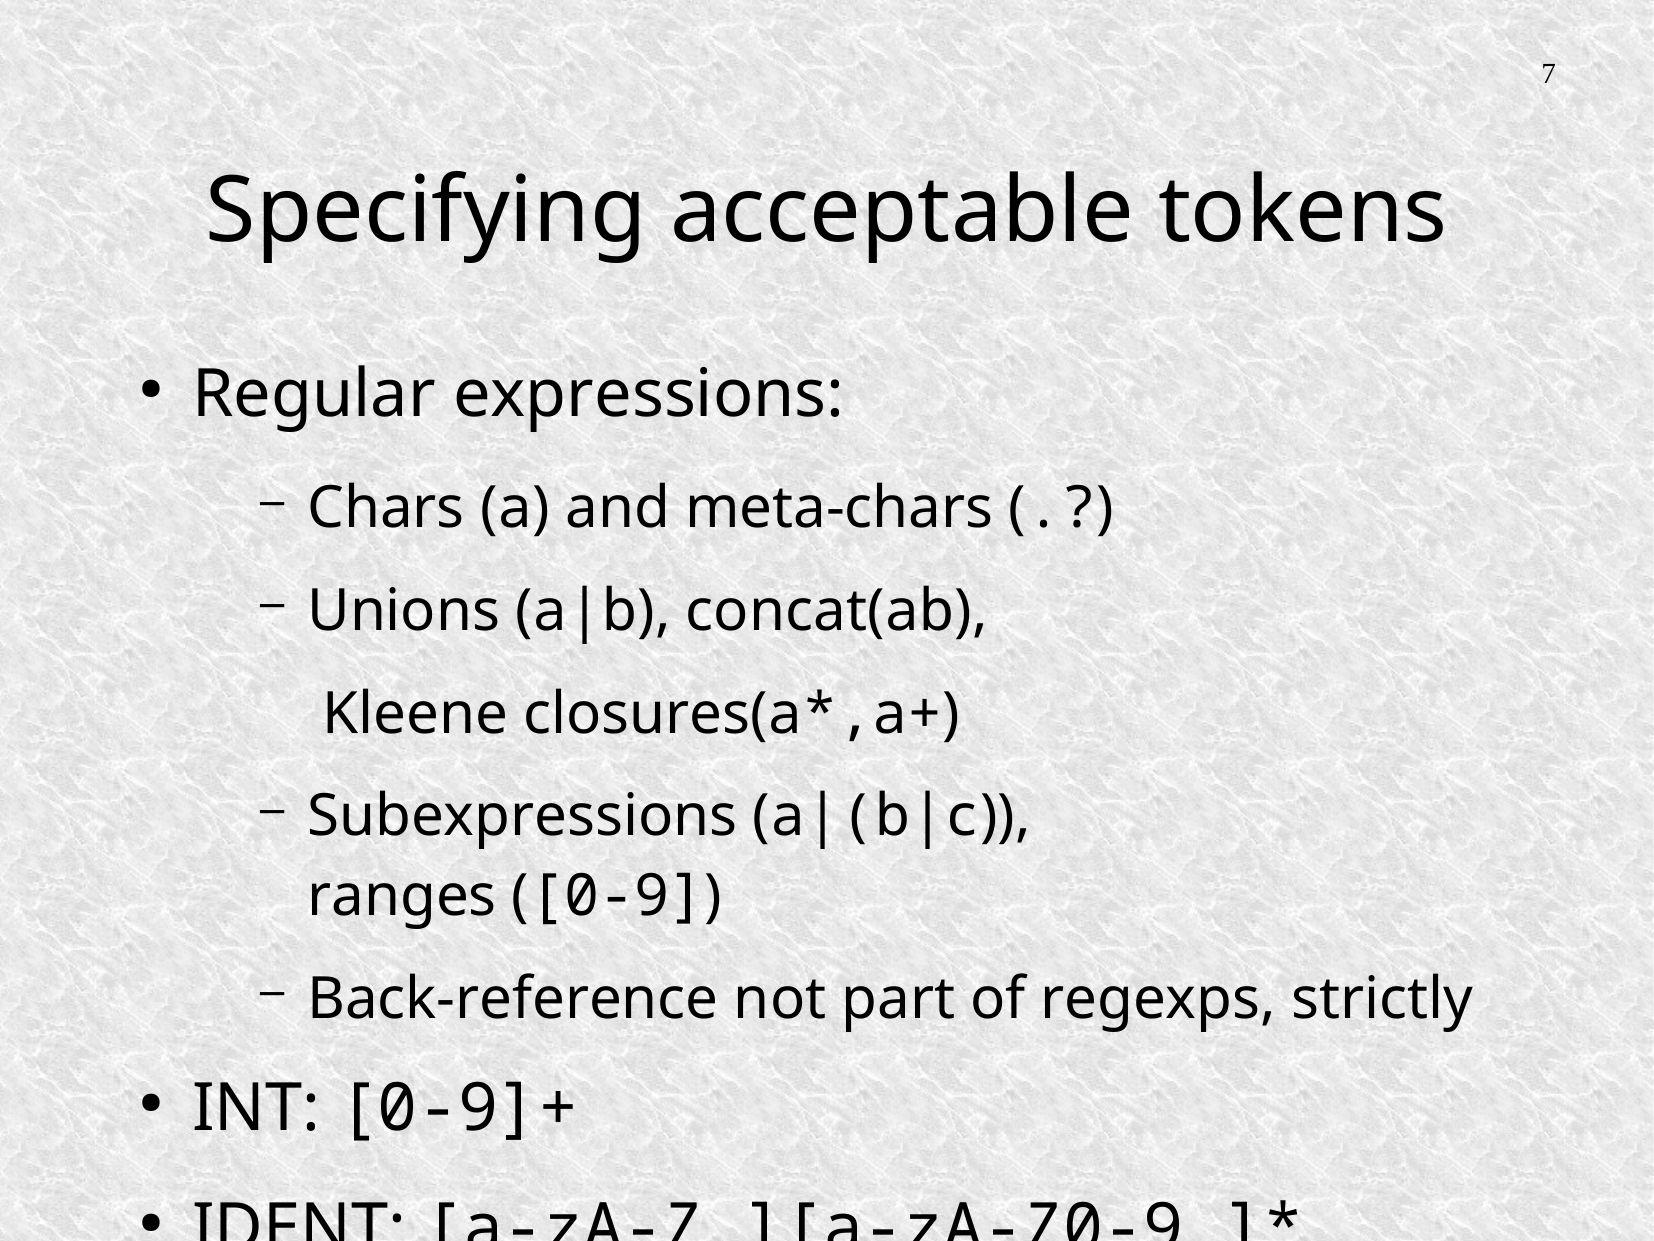

7
# Specifying acceptable tokens
Regular expressions:
Chars (a) and meta-chars (.?)
Unions (a|b), concat(ab),
 Kleene closures(a*,a+)
Subexpressions (a|(b|c)),
ranges ([0-9])
Back-reference not part of regexps, strictly
INT: [0-9]+
IDENT: [a-zA-Z_][a-zA-Z0-9_]*
 that might become hard to read...